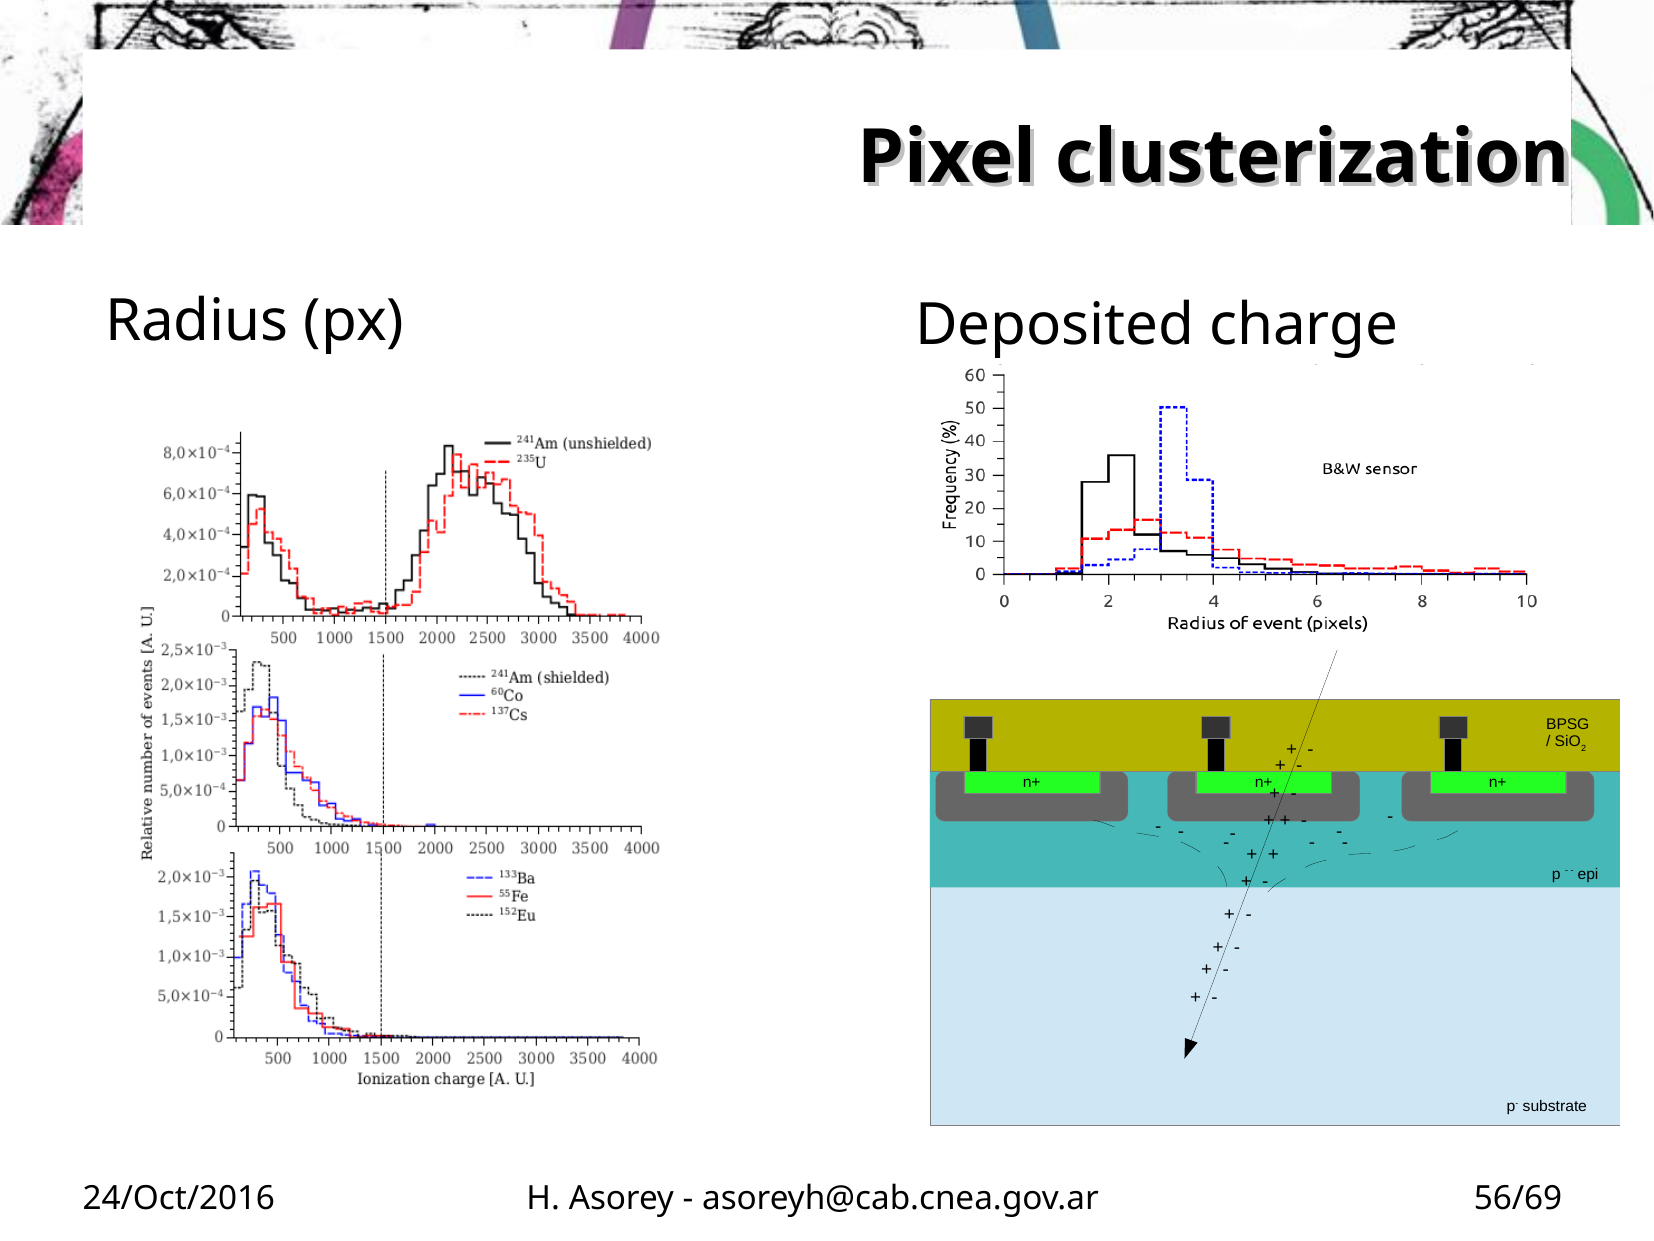

# Pixel clusterization
Radius (px)
Deposited charge
24/Oct/2016
H. Asorey - asoreyh@cab.cnea.gov.ar
56